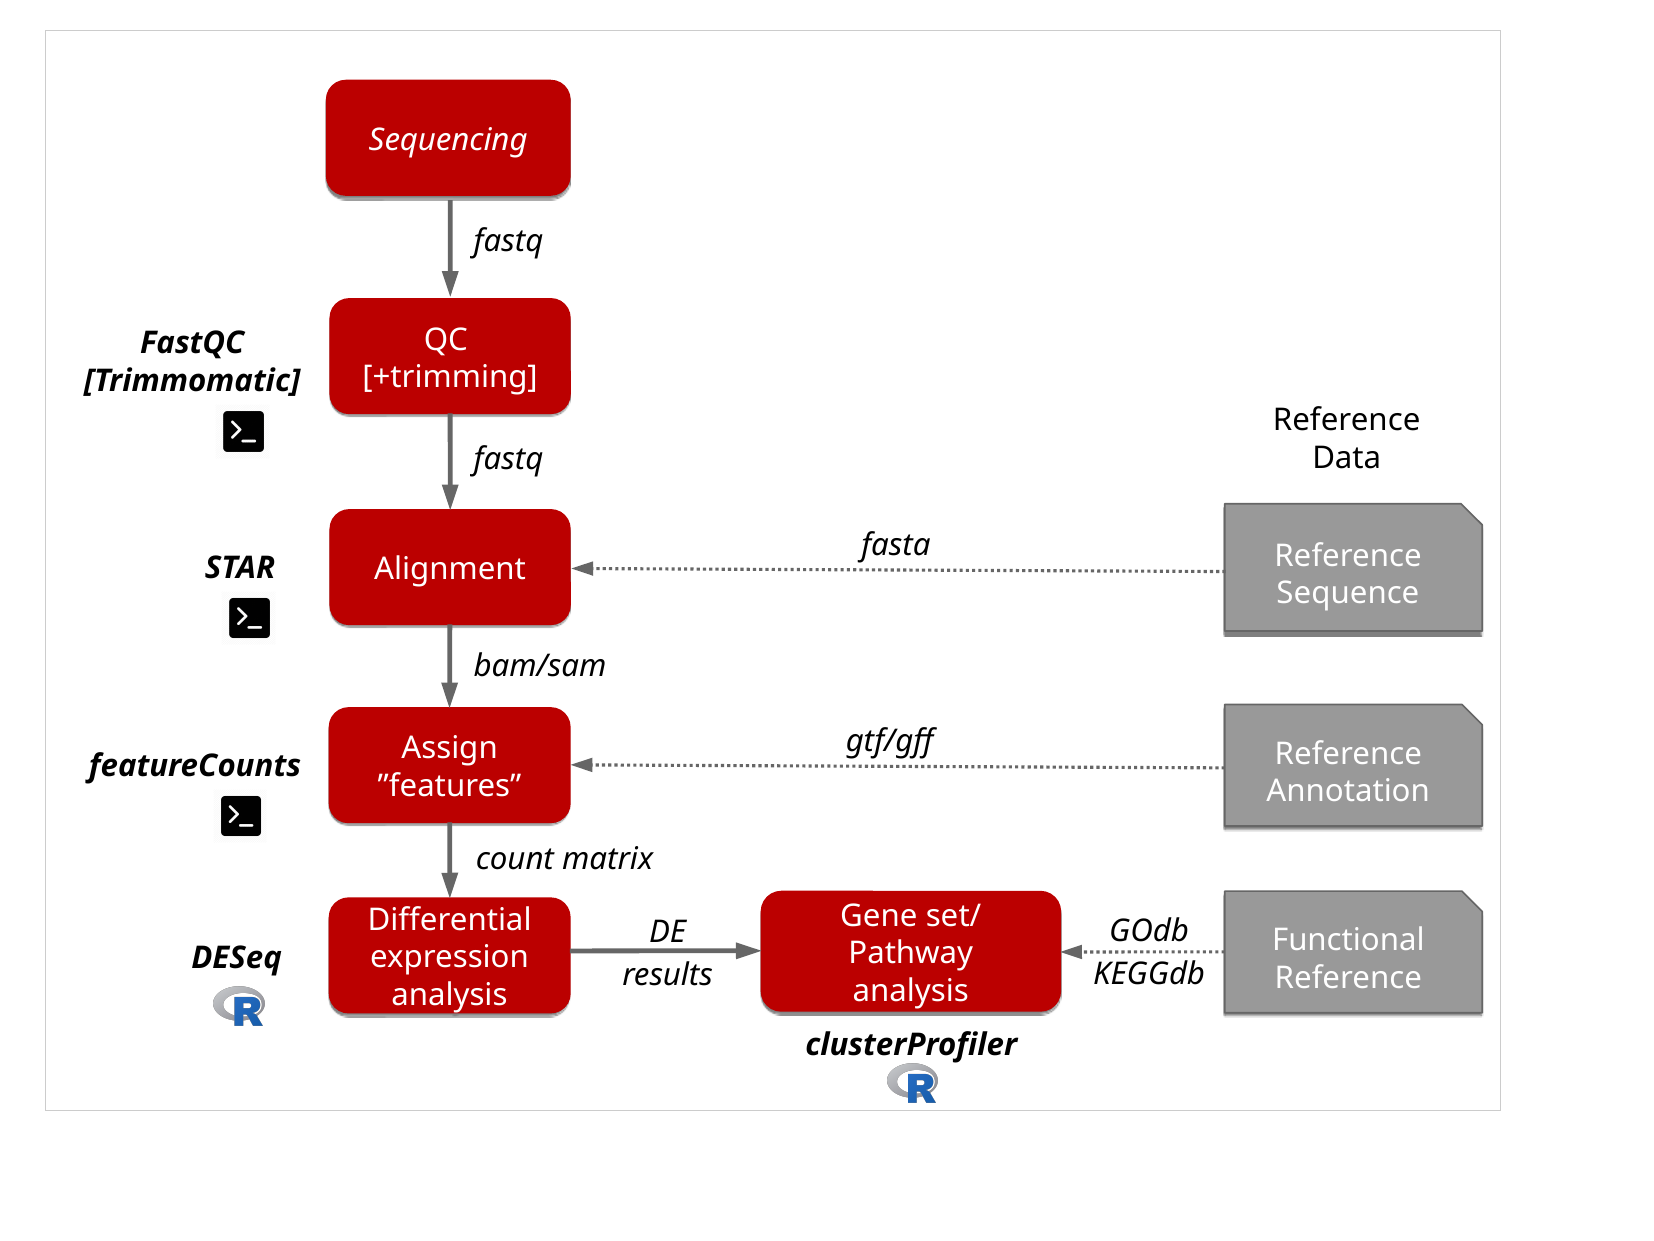

Sequencing
fastq
QC
[+trimming]
Reference
Data
fastq
Reference
Sequence
Alignment
fasta
bam/sam
Reference
Annotation
Assign
”features”
gtf/gff
count matrix
Functional
Reference
Gene set/
Pathway
analysis
GOdb
KEGGdb
Differential
expression analysis
DE
results
FastQC
[Trimmomatic]
STAR
featureCounts
DESeq
clusterProfiler